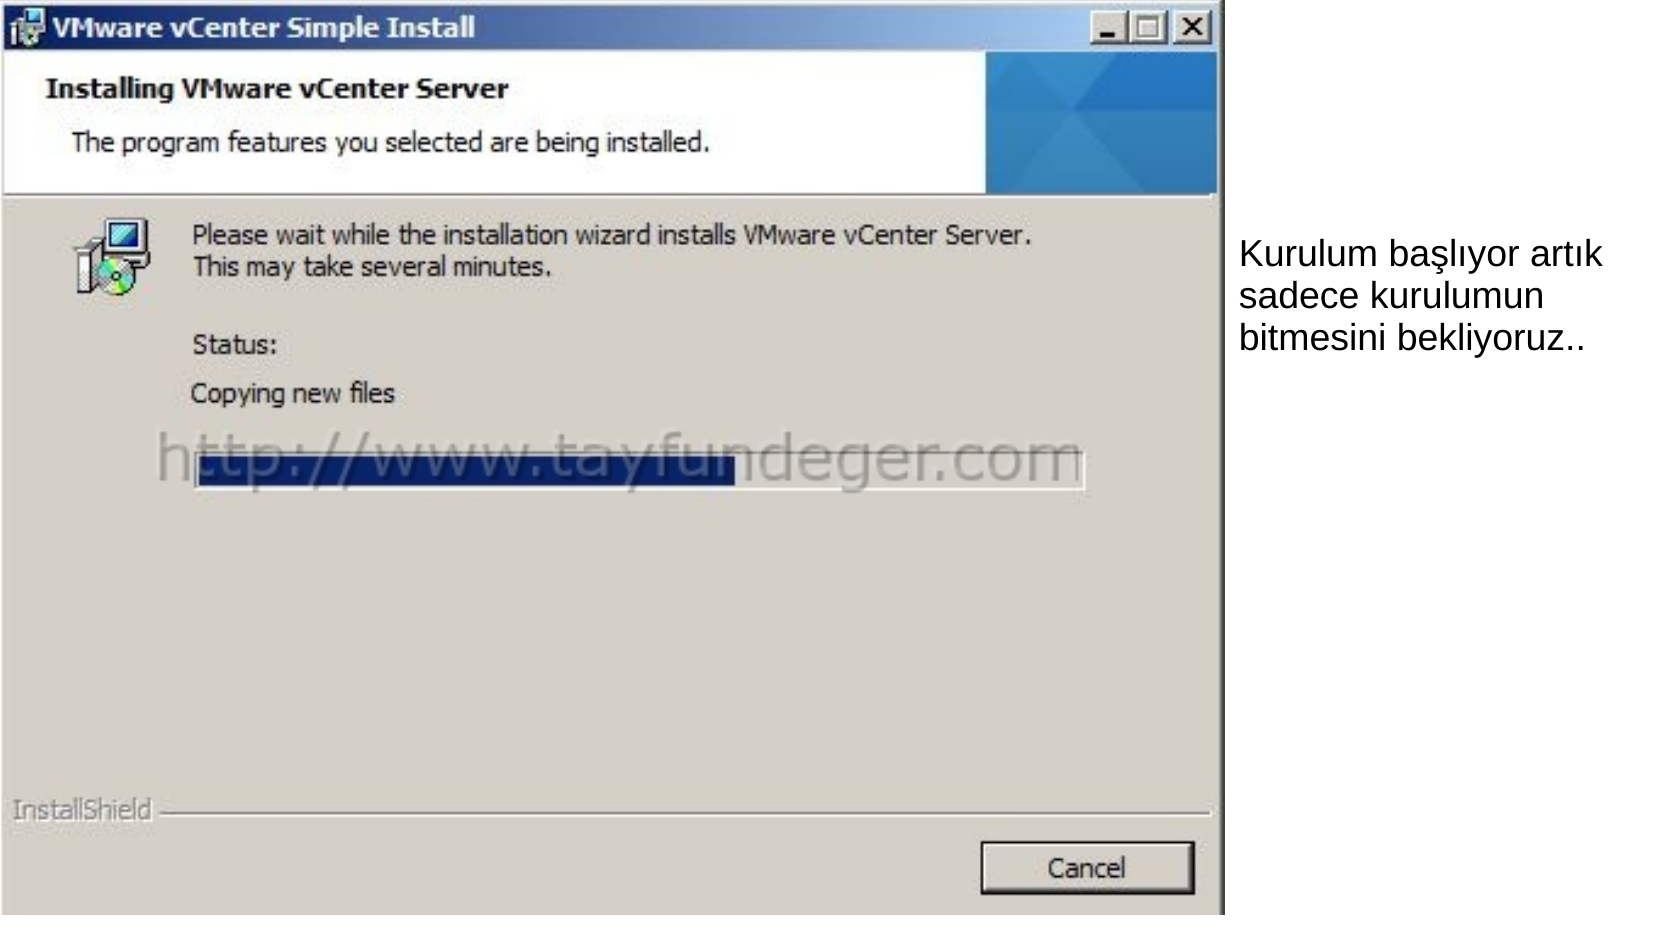

Kurulum başlıyor artık sadece kurulumun bitmesini bekliyoruz..